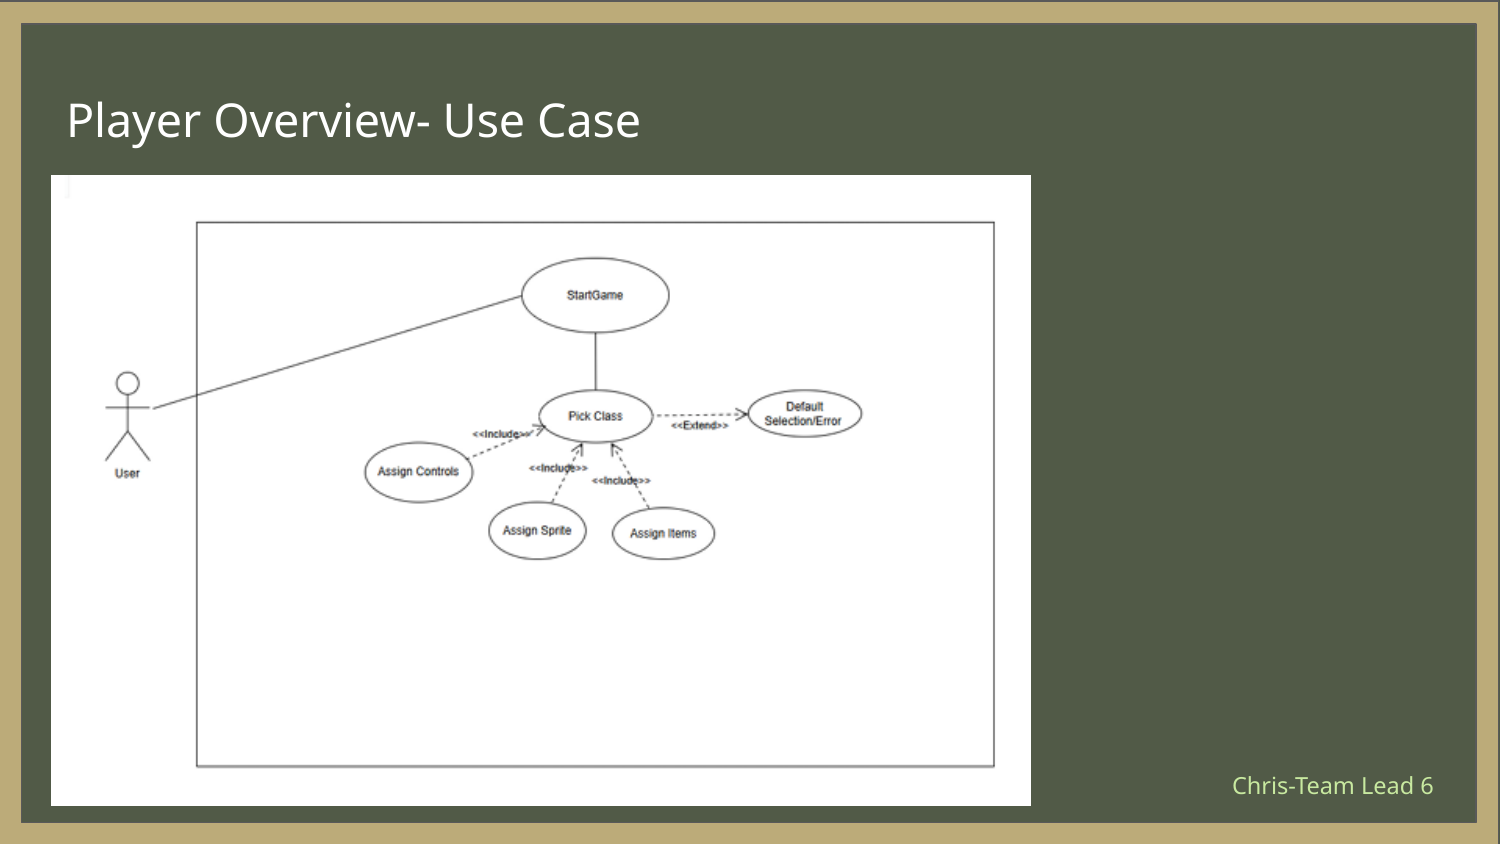

# Player Overview- Use Case
Chris-Team Lead 6